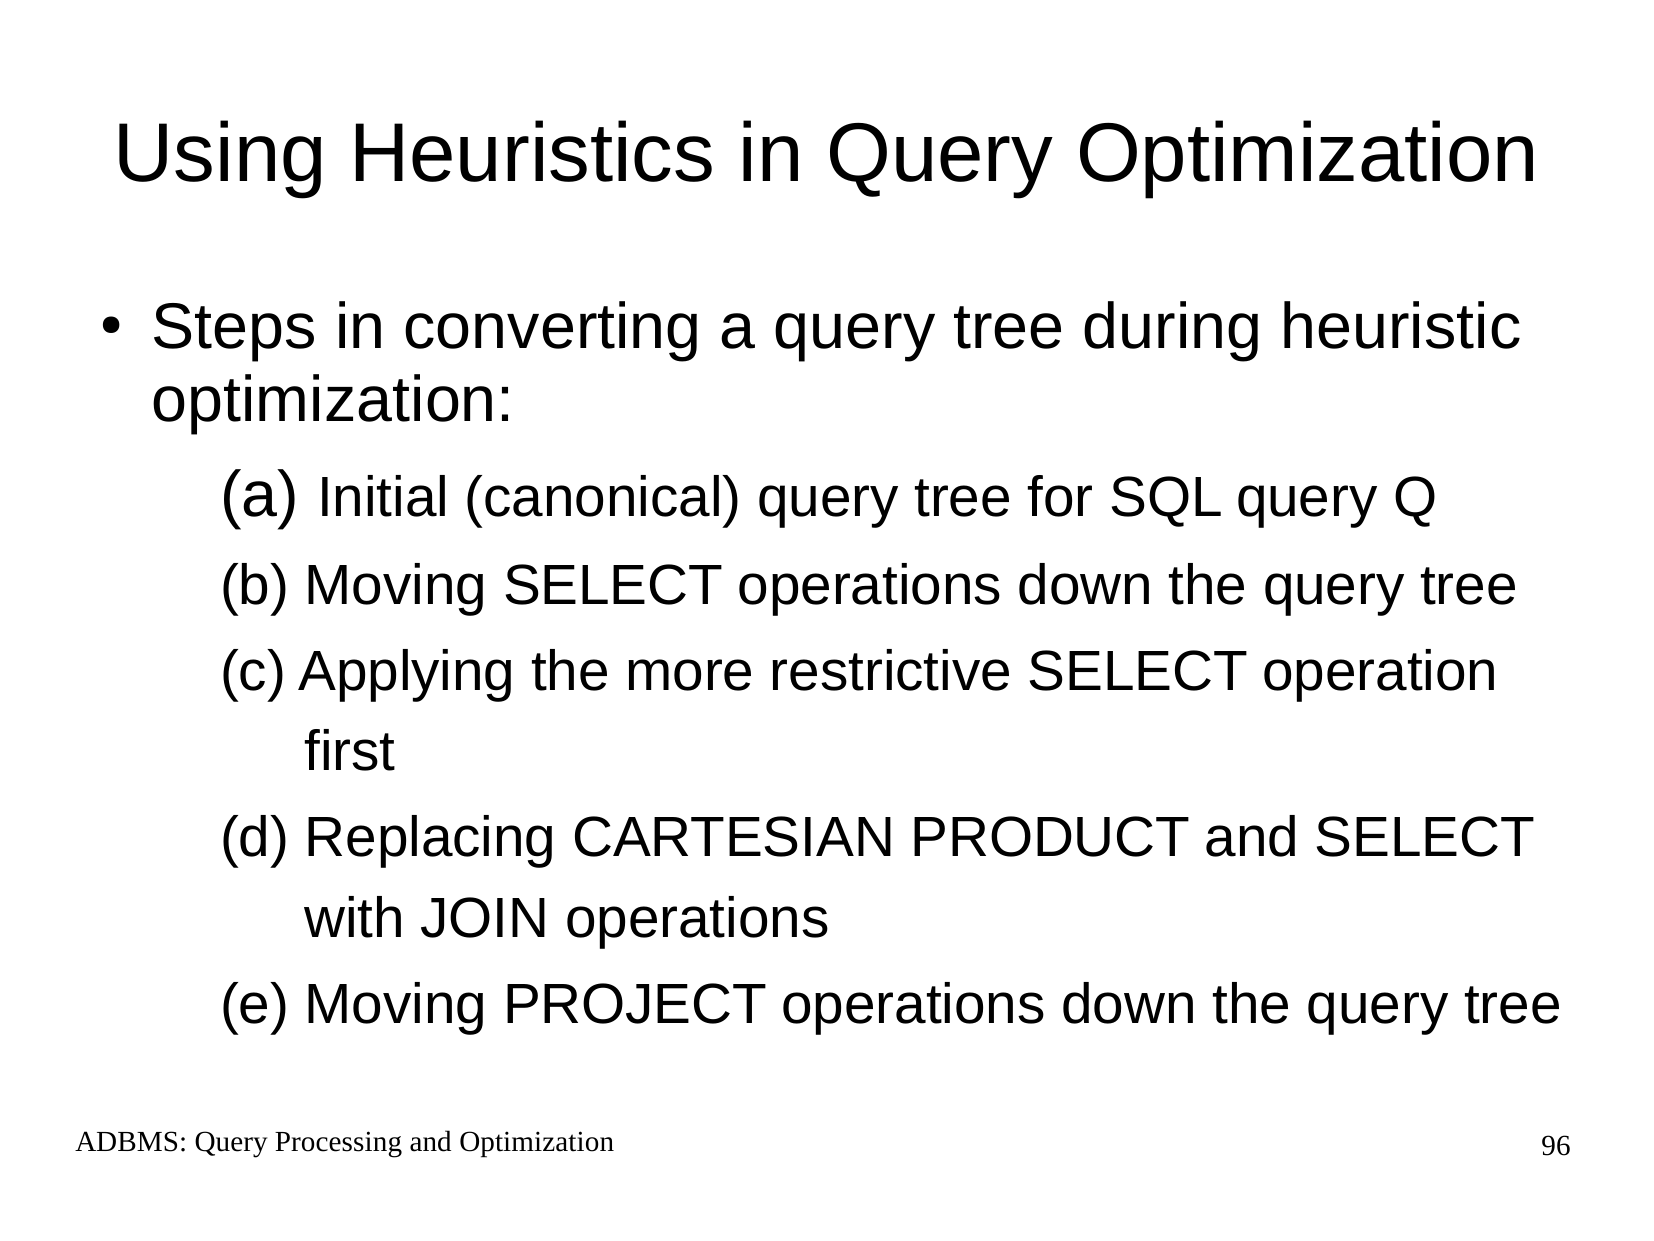

# Using Heuristics in Query Optimization
Steps in converting a query tree during heuristic optimization:
(a) Initial (canonical) query tree for SQL query Q
(b) Moving SELECT operations down the query tree
(c) Applying the more restrictive SELECT operation
 first
(d) Replacing CARTESIAN PRODUCT and SELECT
 with JOIN operations
(e) Moving PROJECT operations down the query tree